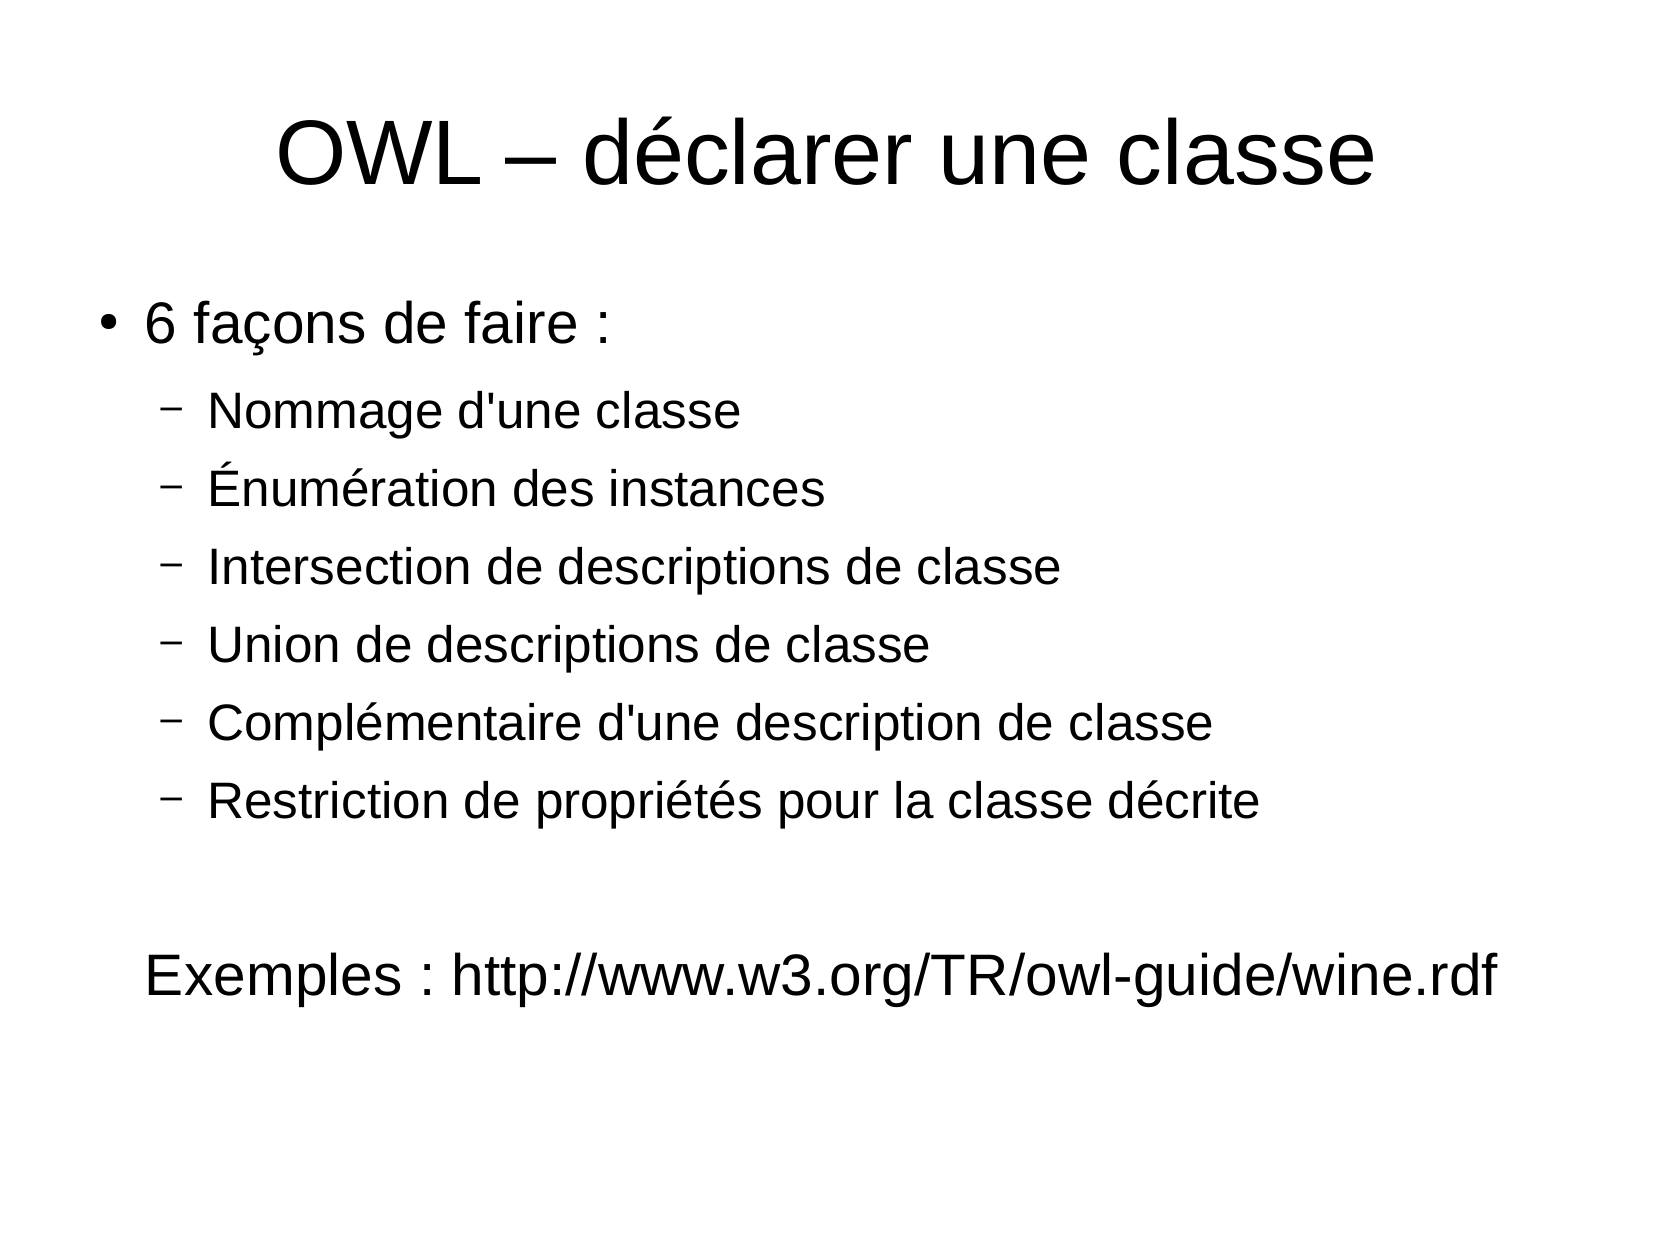

# OWL – déclarer une classe
6 façons de faire :
Nommage d'une classe
Énumération des instances
Intersection de descriptions de classe
Union de descriptions de classe
Complémentaire d'une description de classe
Restriction de propriétés pour la classe décrite
Exemples : http://www.w3.org/TR/owl-guide/wine.rdf